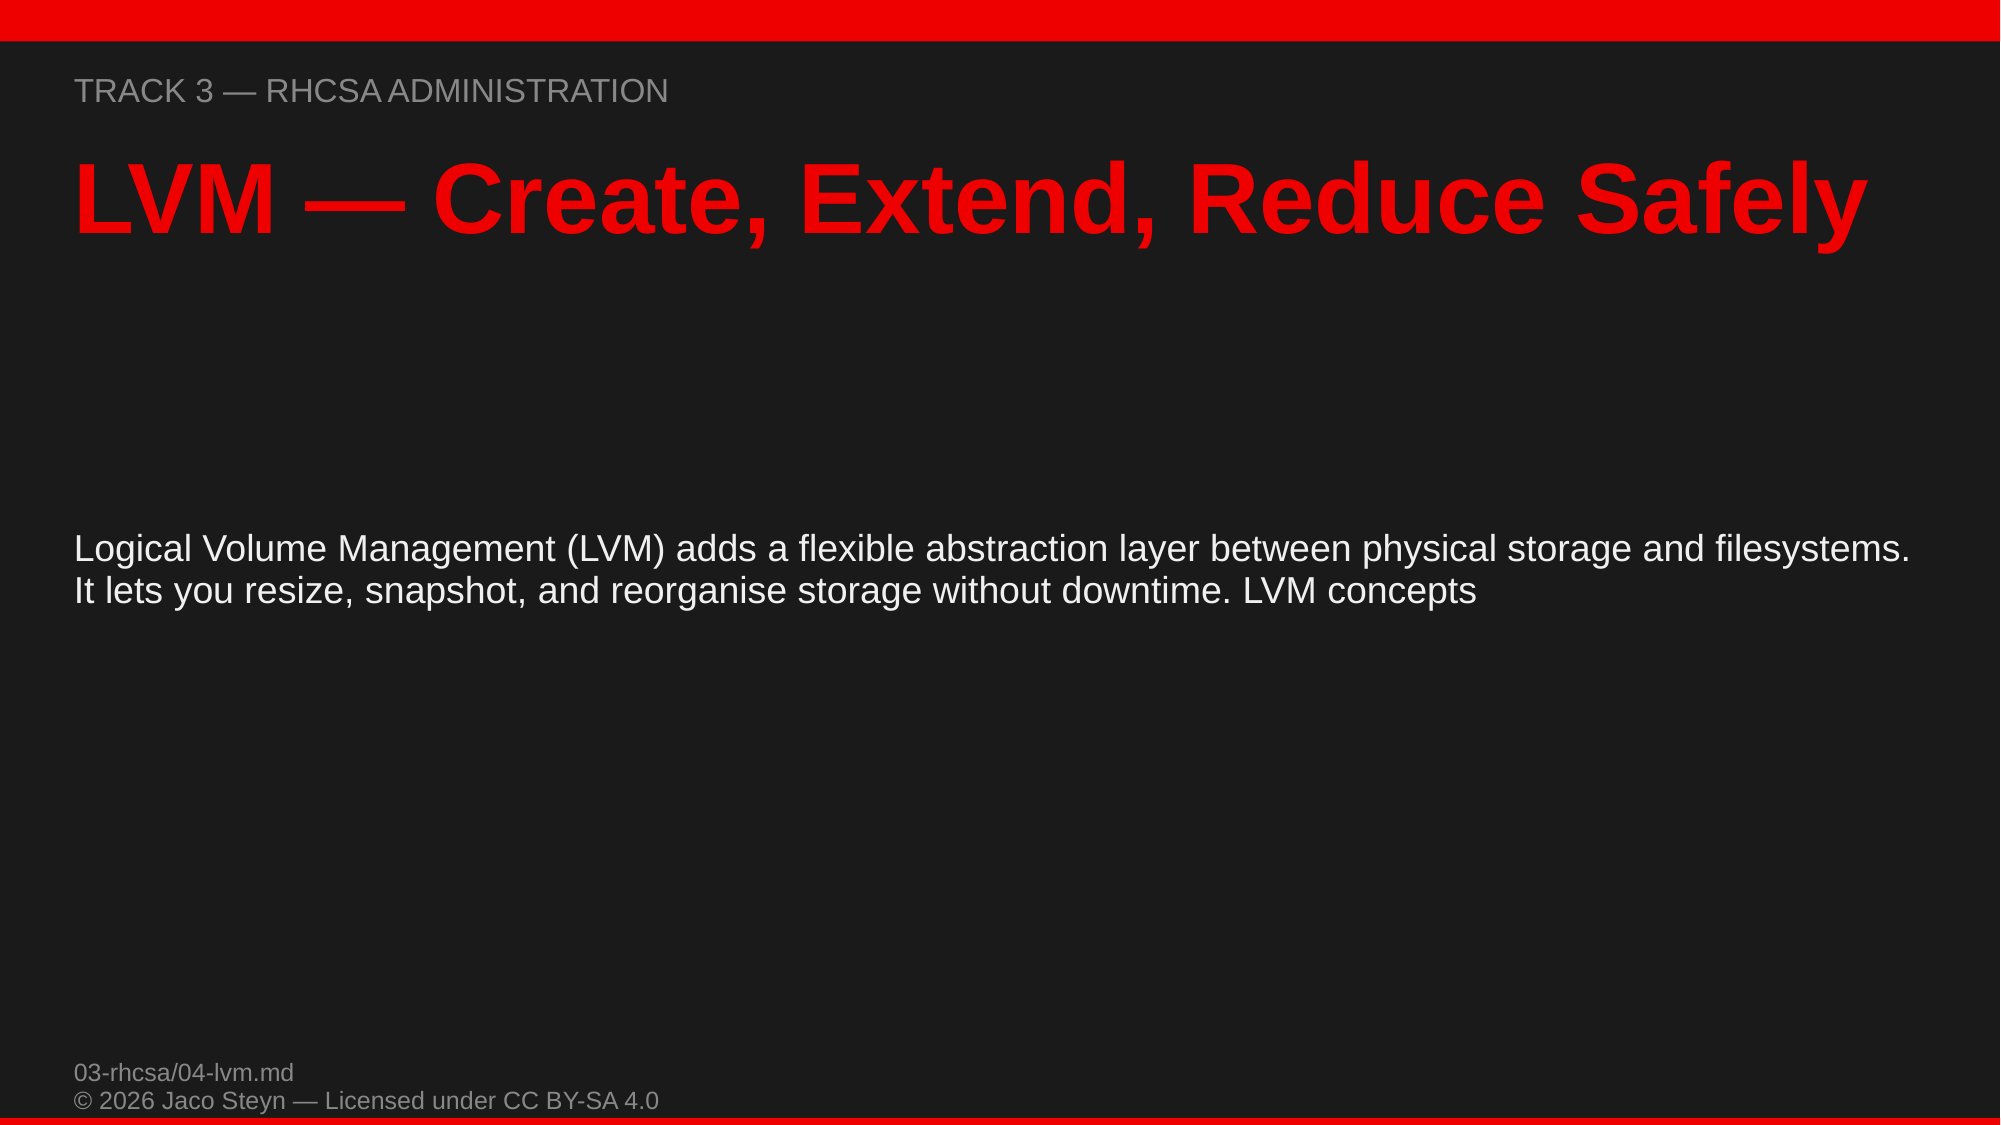

TRACK 3 — RHCSA ADMINISTRATION
LVM — Create, Extend, Reduce Safely
Logical Volume Management (LVM) adds a flexible abstraction layer between physical storage and filesystems. It lets you resize, snapshot, and reorganise storage without downtime. LVM concepts
03-rhcsa/04-lvm.md
© 2026 Jaco Steyn — Licensed under CC BY-SA 4.0